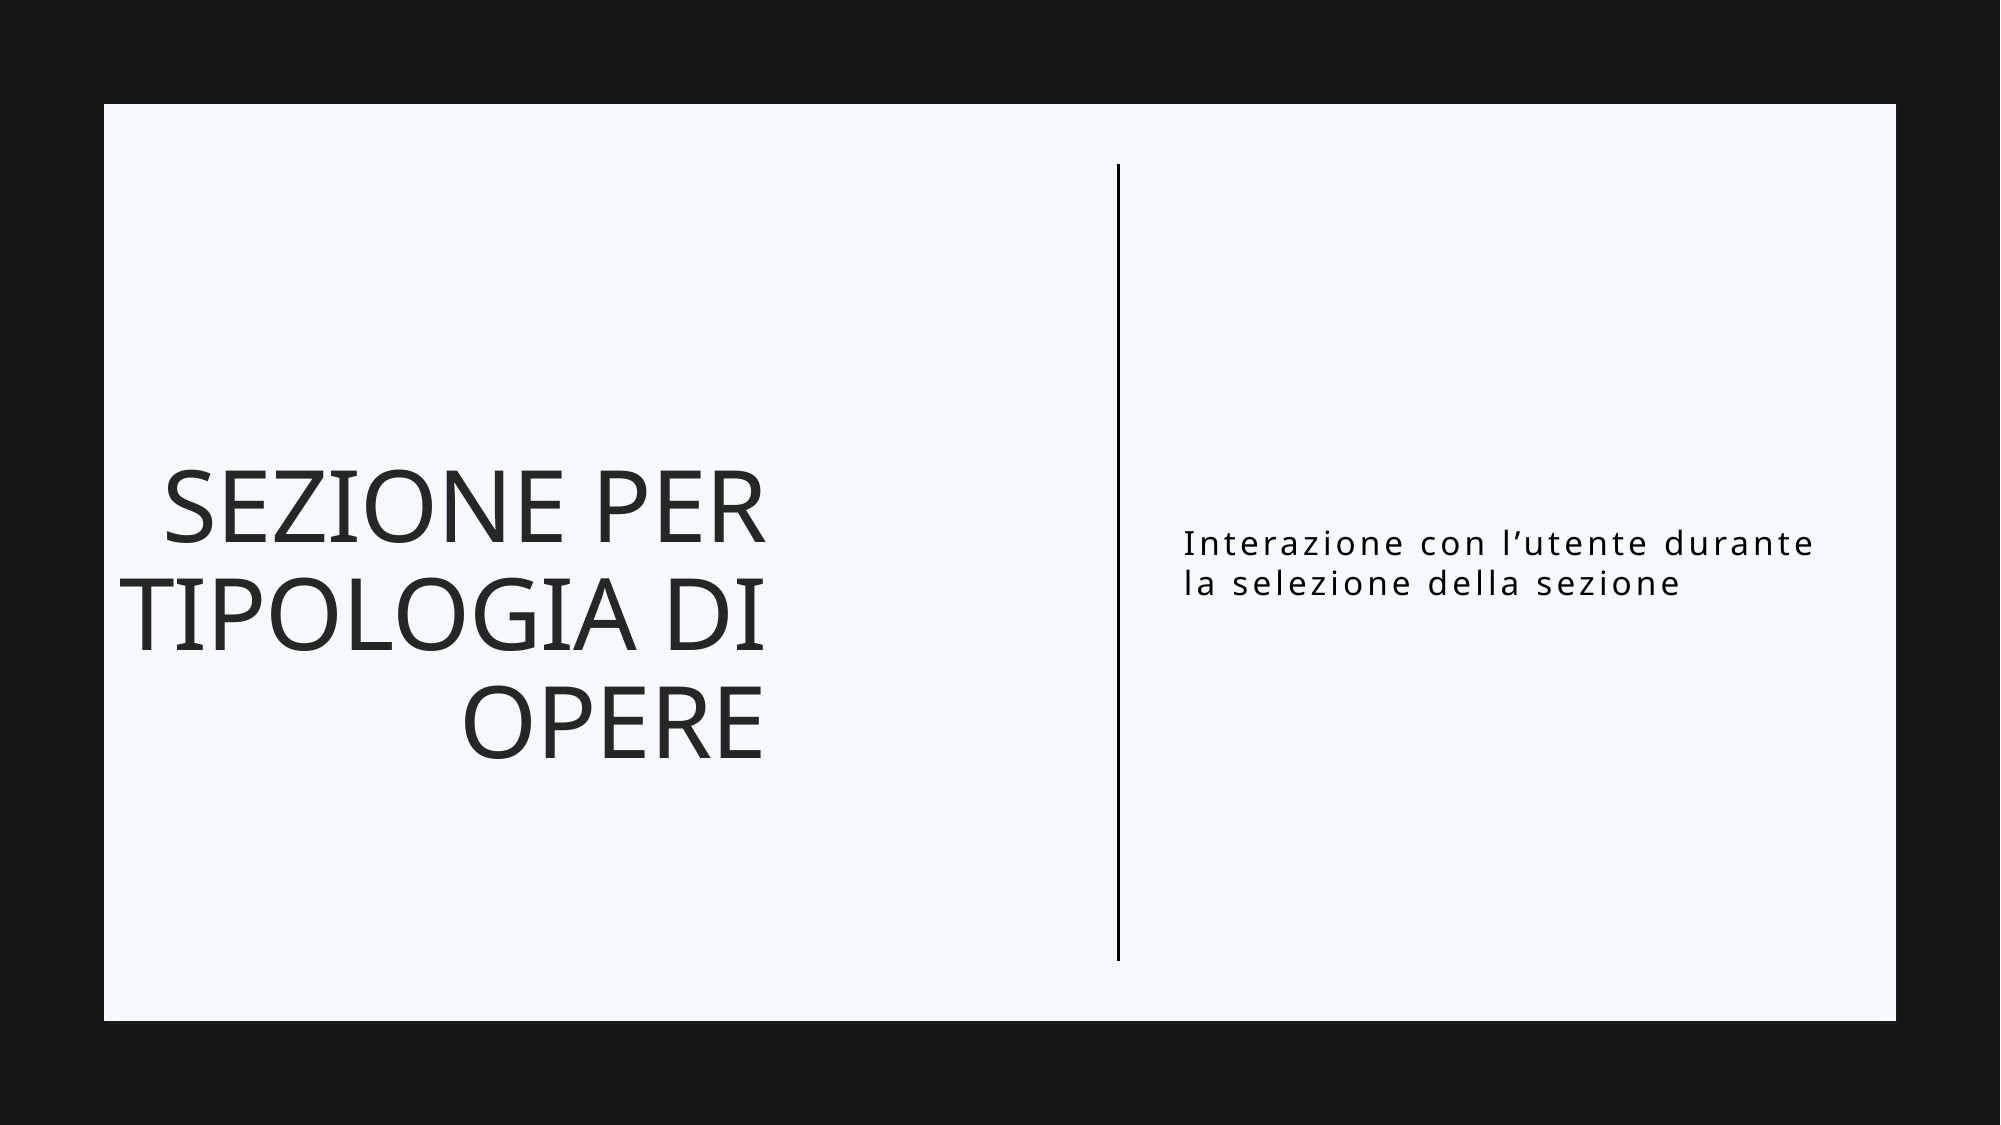

Interazione con l’utente durante la selezione della sezione
# SEZIONE PER TIPOLOGIA DI OPERE